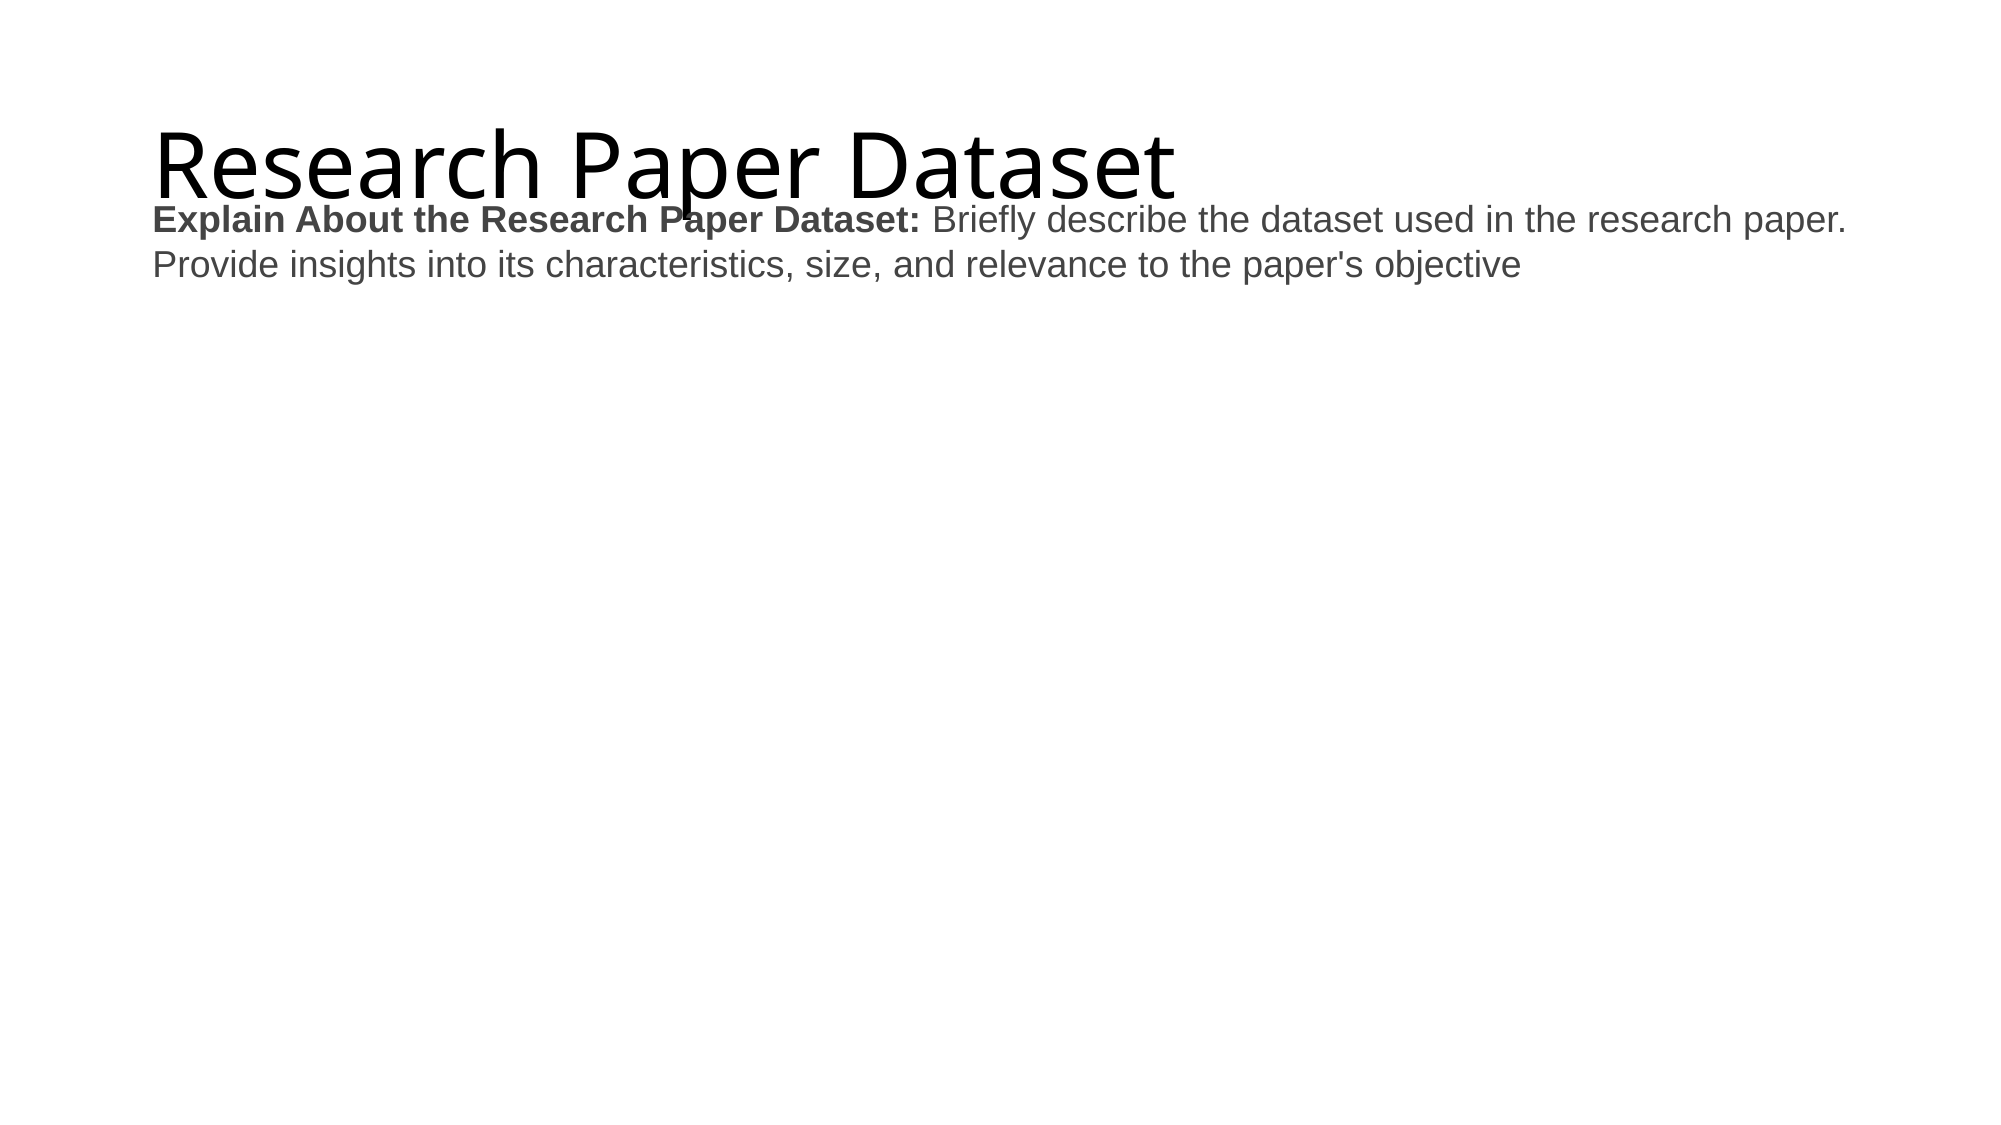

# Research Paper Dataset
Explain About the Research Paper Dataset: Briefly describe the dataset used in the research paper. Provide insights into its characteristics, size, and relevance to the paper's objective